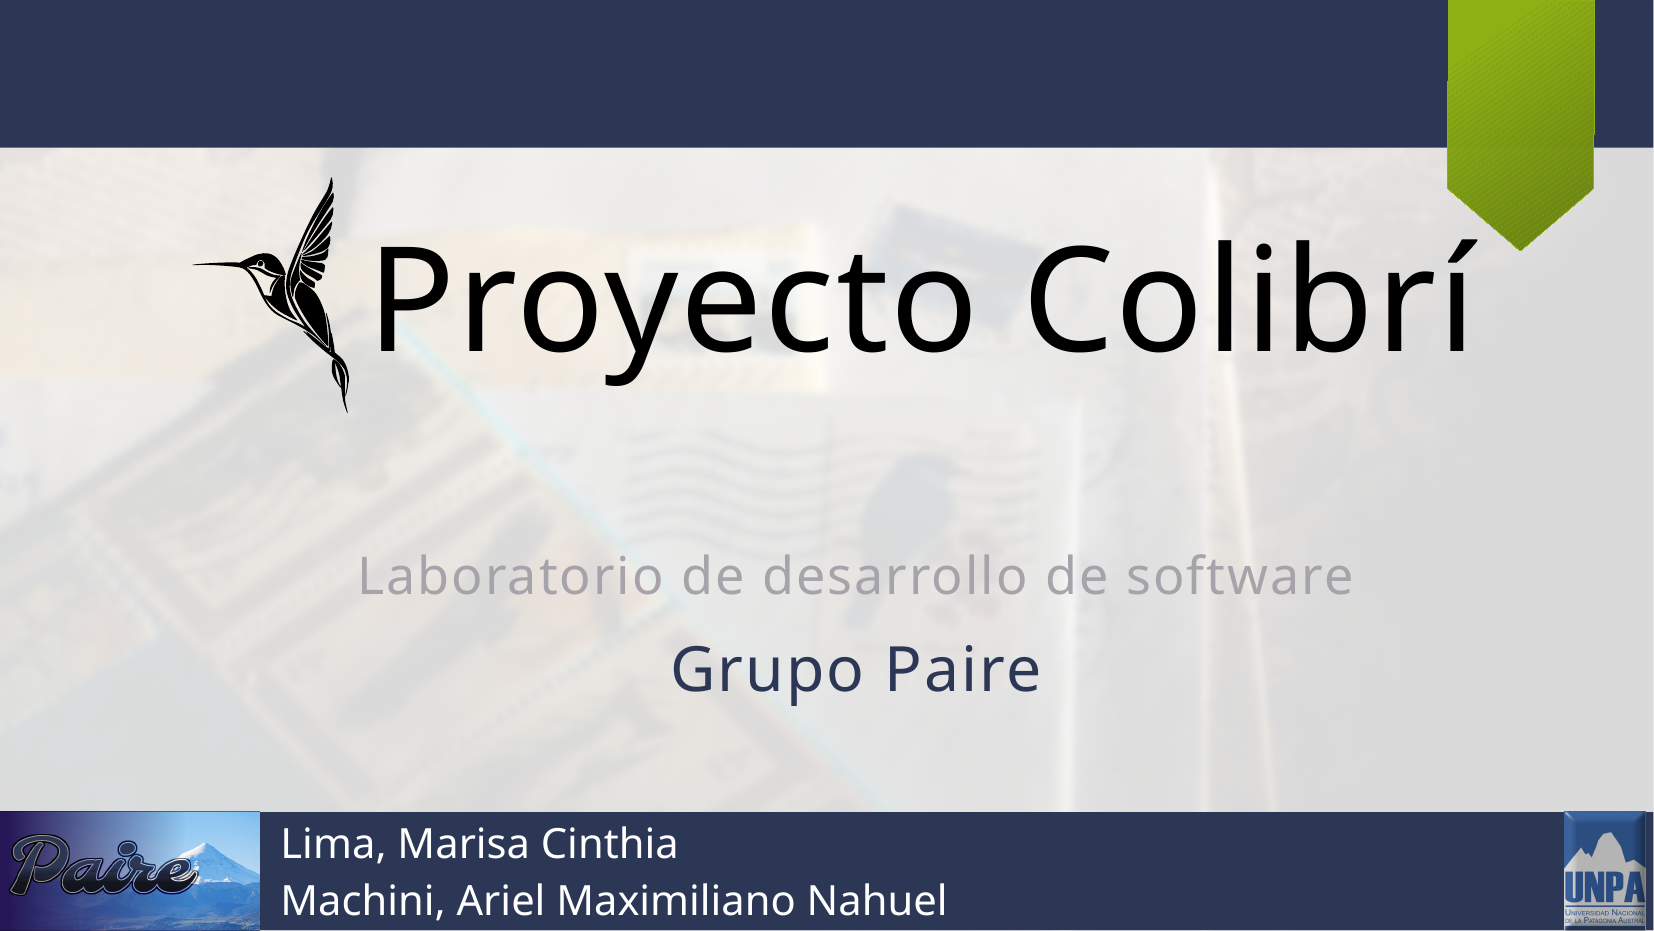

Proyecto Colibrí
Laboratorio de desarrollo de software
Grupo Paire
Lima, Marisa Cinthia
Machini, Ariel Maximiliano Nahuel